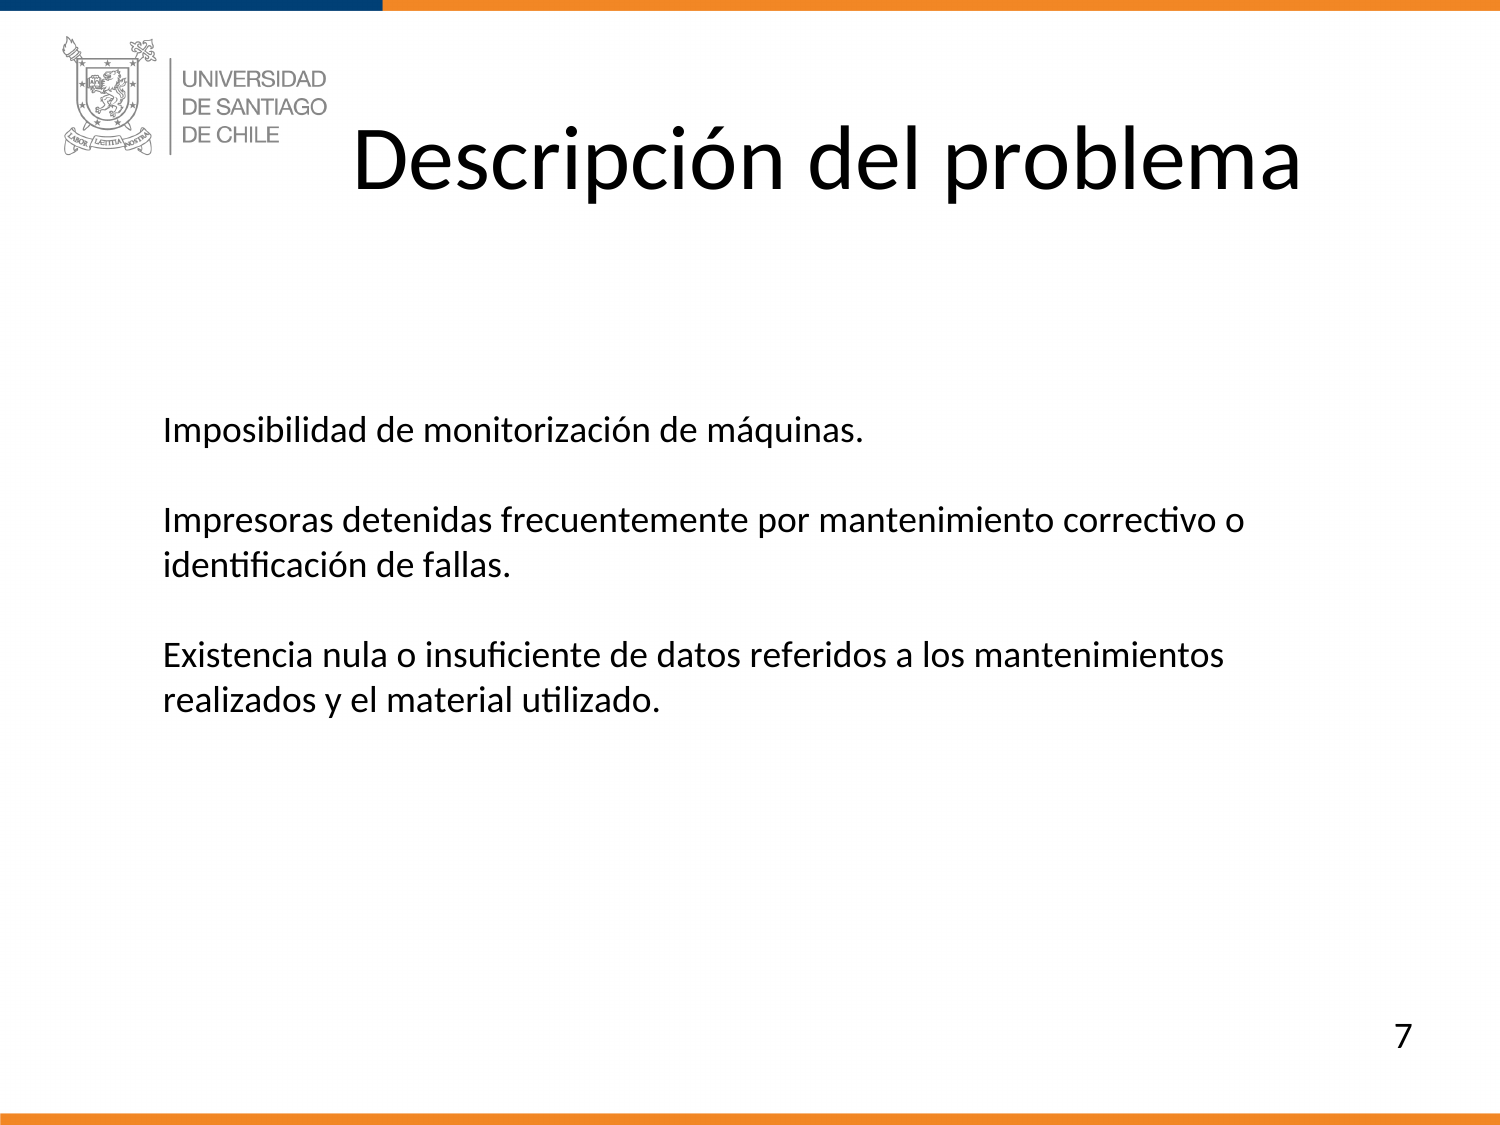

# Descripción del problema
Imposibilidad de monitorización de máquinas.
Impresoras detenidas frecuentemente por mantenimiento correctivo o identificación de fallas.
Existencia nula o insuficiente de datos referidos a los mantenimientos realizados y el material utilizado.